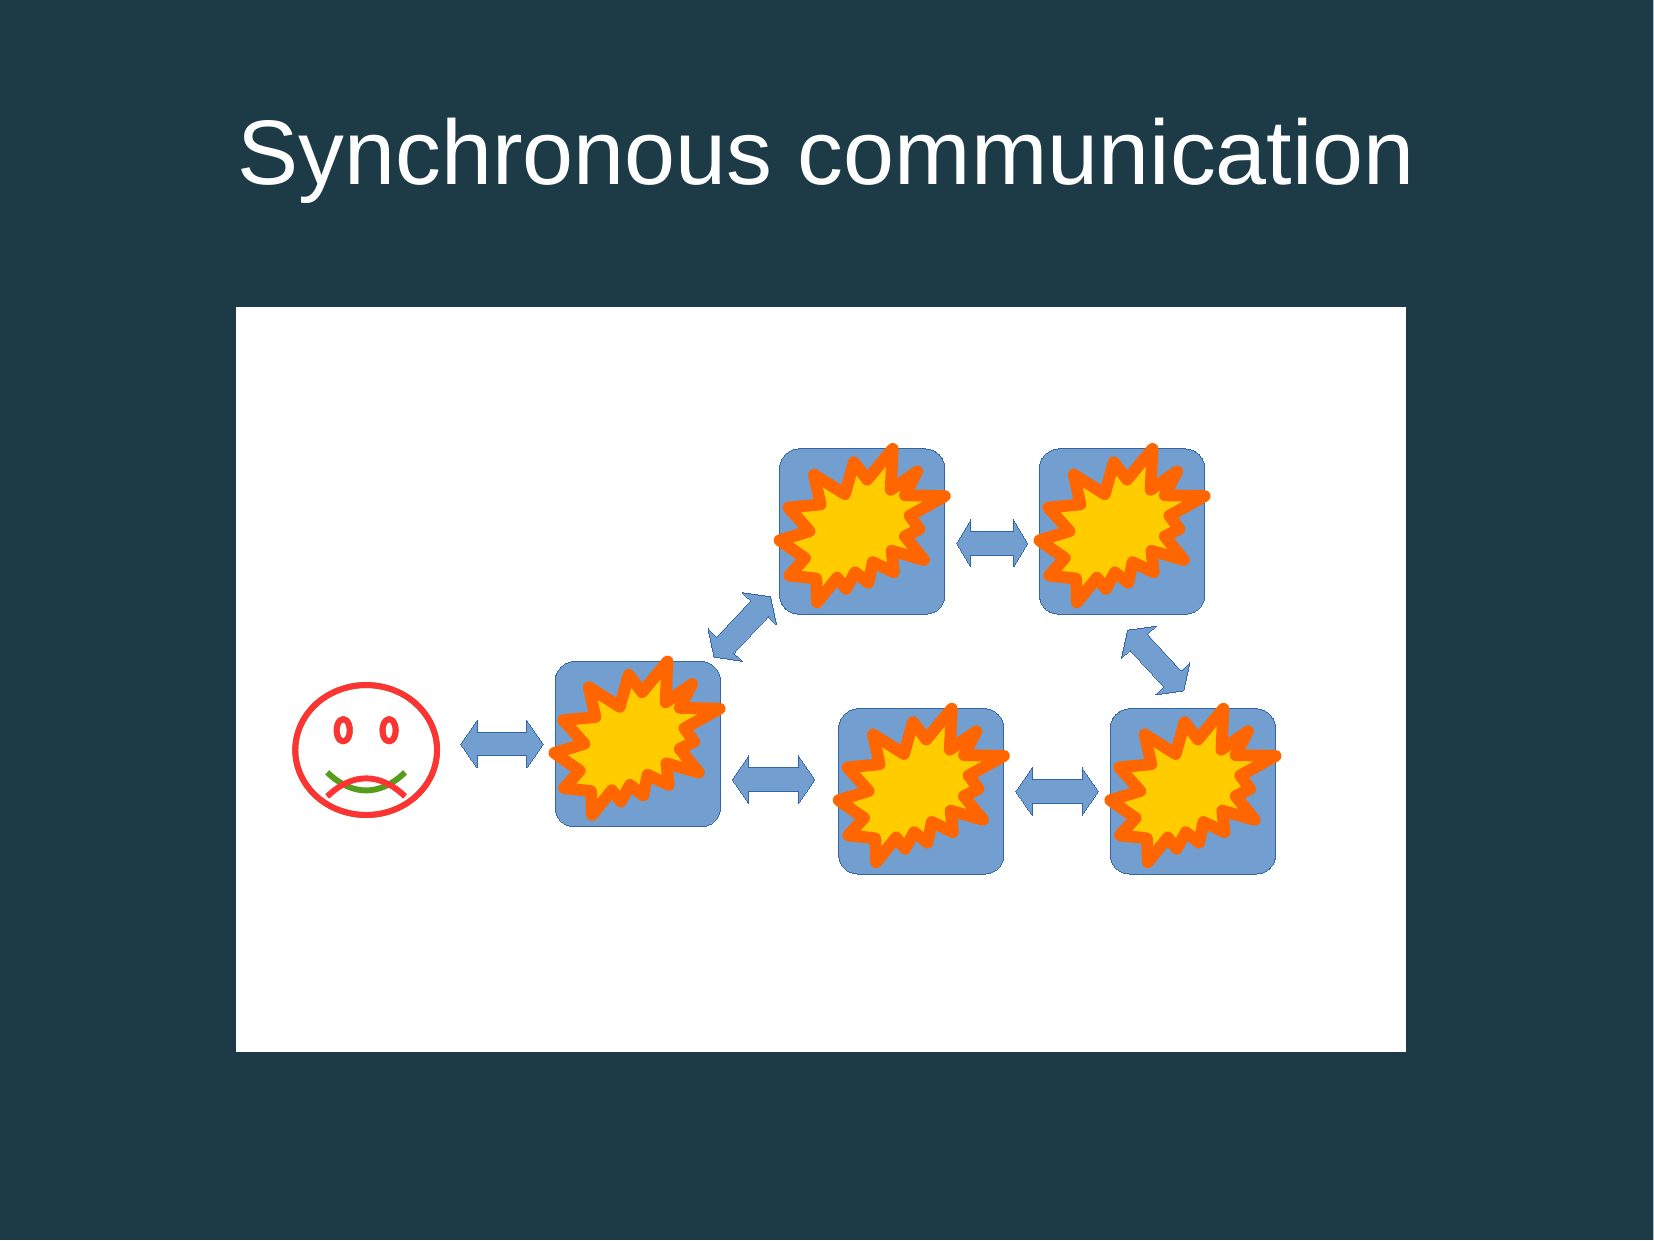

# Synchronous communication
B
C
A
E
D